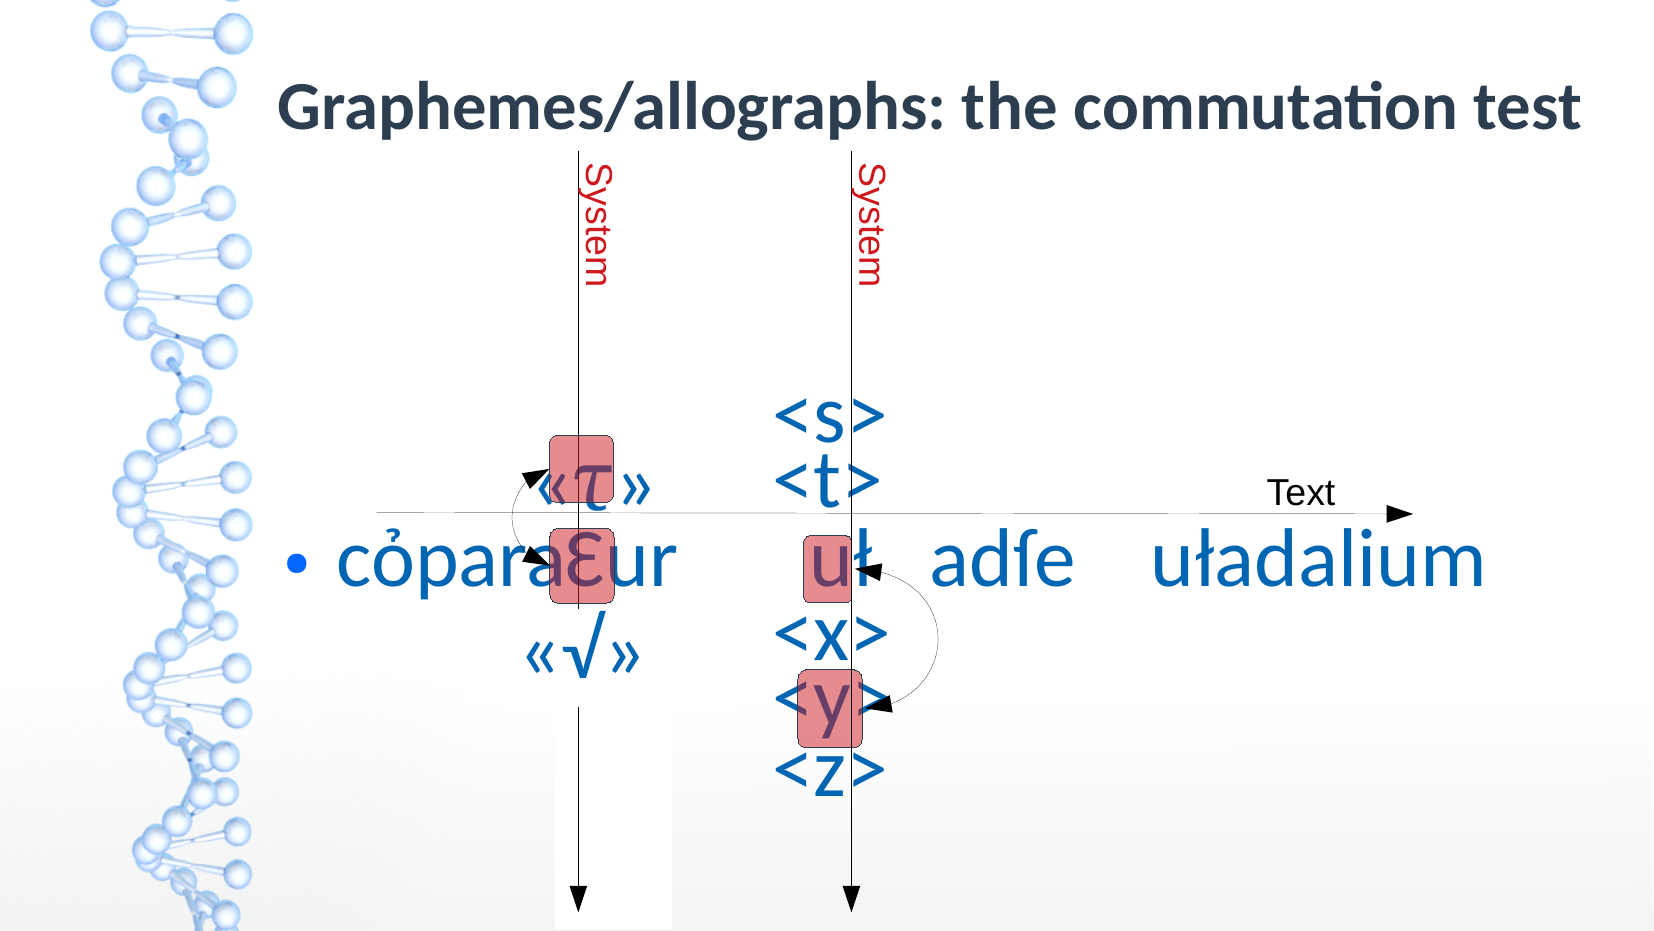

# Graphemes/allographs: the commutation test
System
System
<s>
«τ»
<t>
											Text
cỏparaƐur uł adſe uładalium
<x>
«√»
<y>
<z>